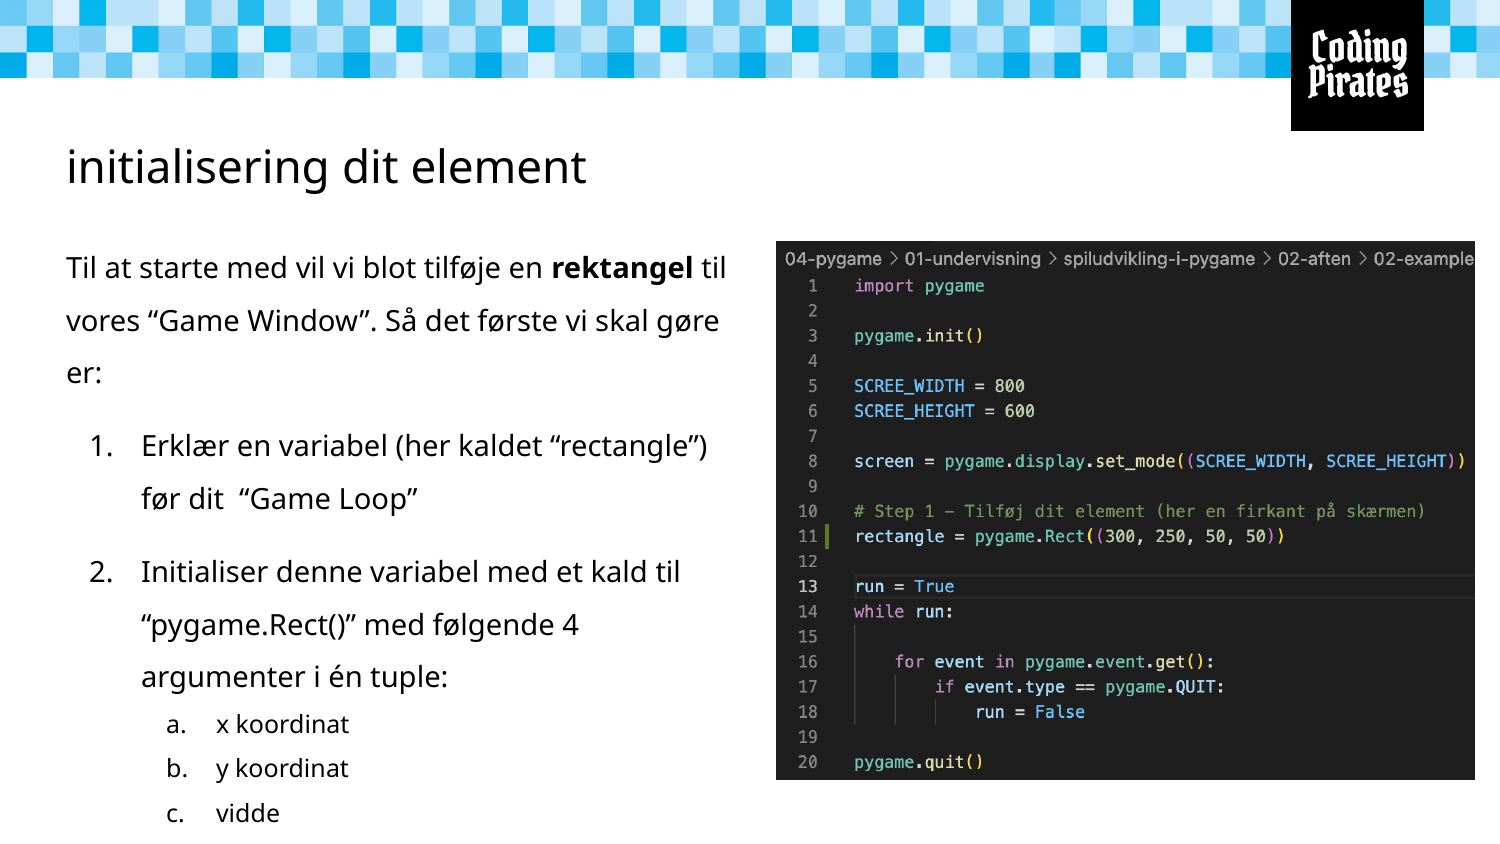

# initialisering dit element
Til at starte med vil vi blot tilføje en rektangel til vores “Game Window”. Så det første vi skal gøre er:
Erklær en variabel (her kaldet “rectangle”) før dit “Game Loop”
Initialiser denne variabel med et kald til “pygame.Rect()” med følgende 4 argumenter i én tuple:
x koordinat
y koordinat
vidde
bredde